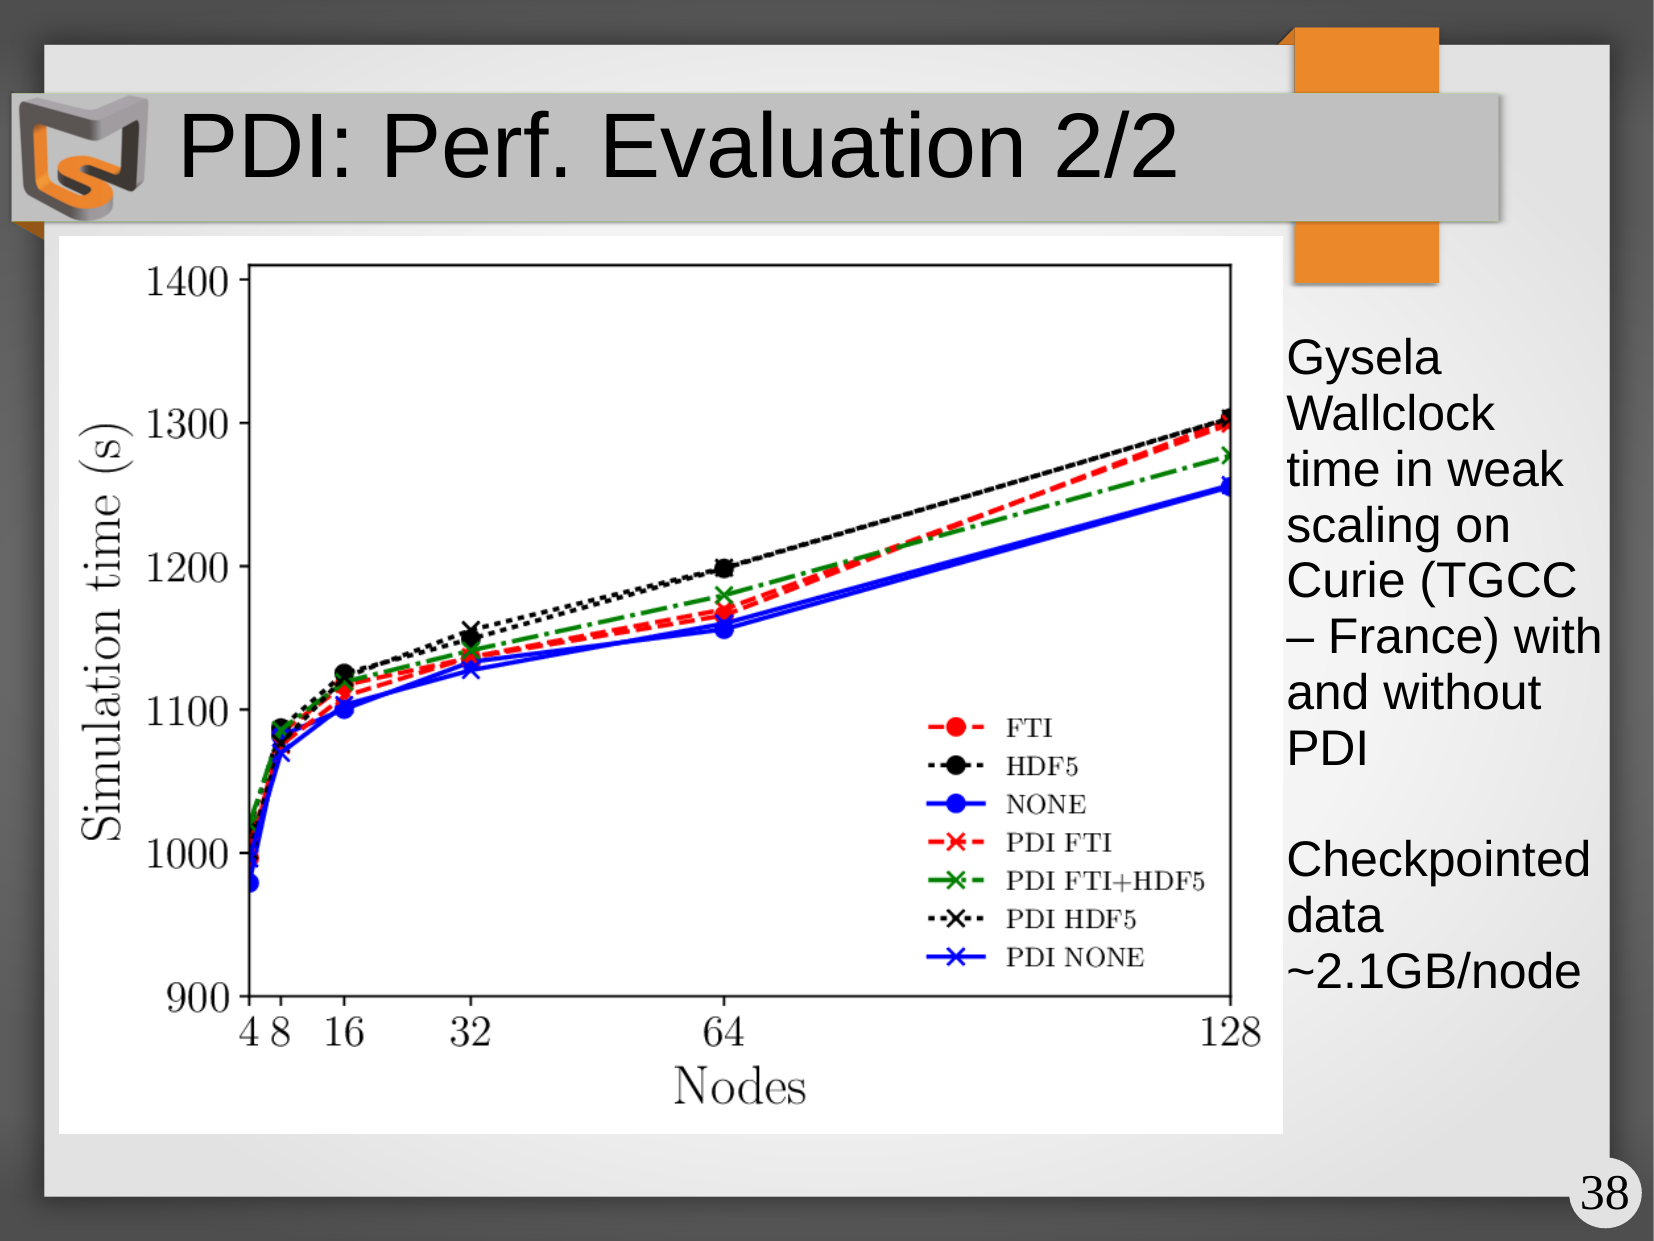

# PDI: Perf. Evaluation 2/2
Gysela Wallclock time in weak scaling on Curie (TGCC – France) with and without PDI
Checkpointed data ~2.1GB/node